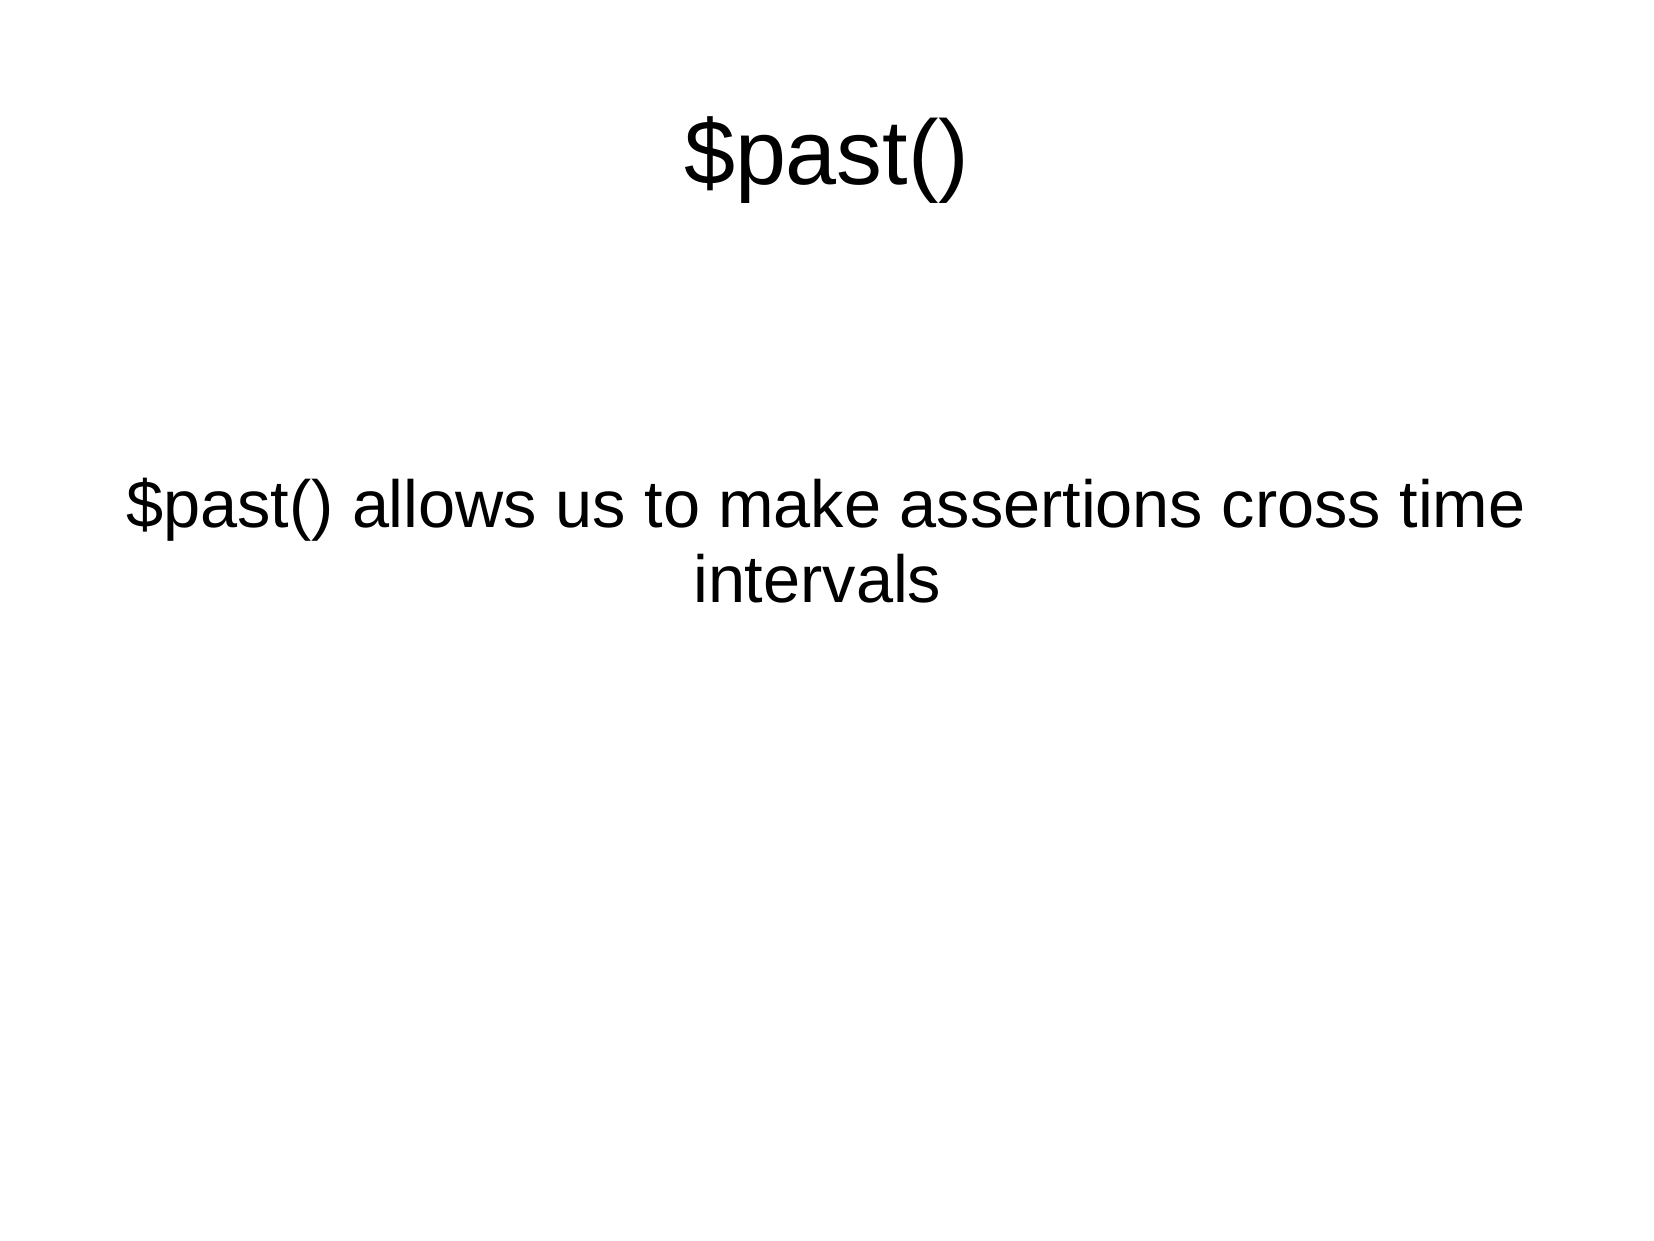

$past()
# $past() allows us to make assertions cross time intervals